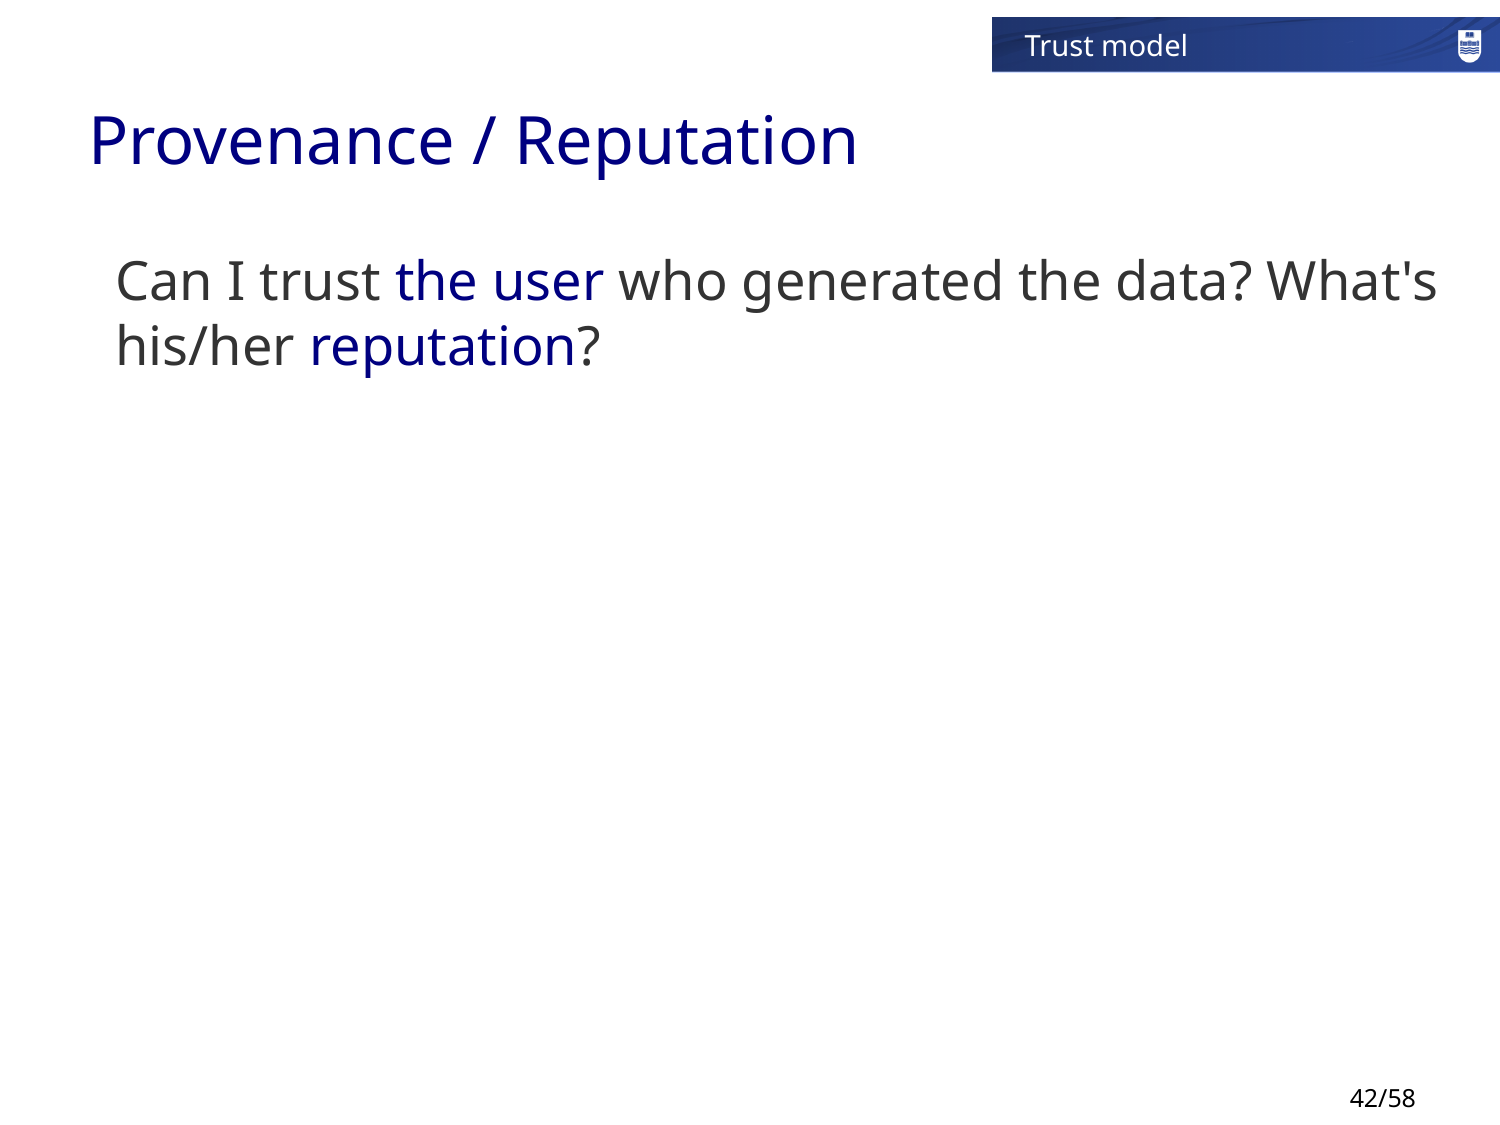

Trust model
# Provenance / Reputation
Can I trust the user who generated the data? What's his/her reputation?